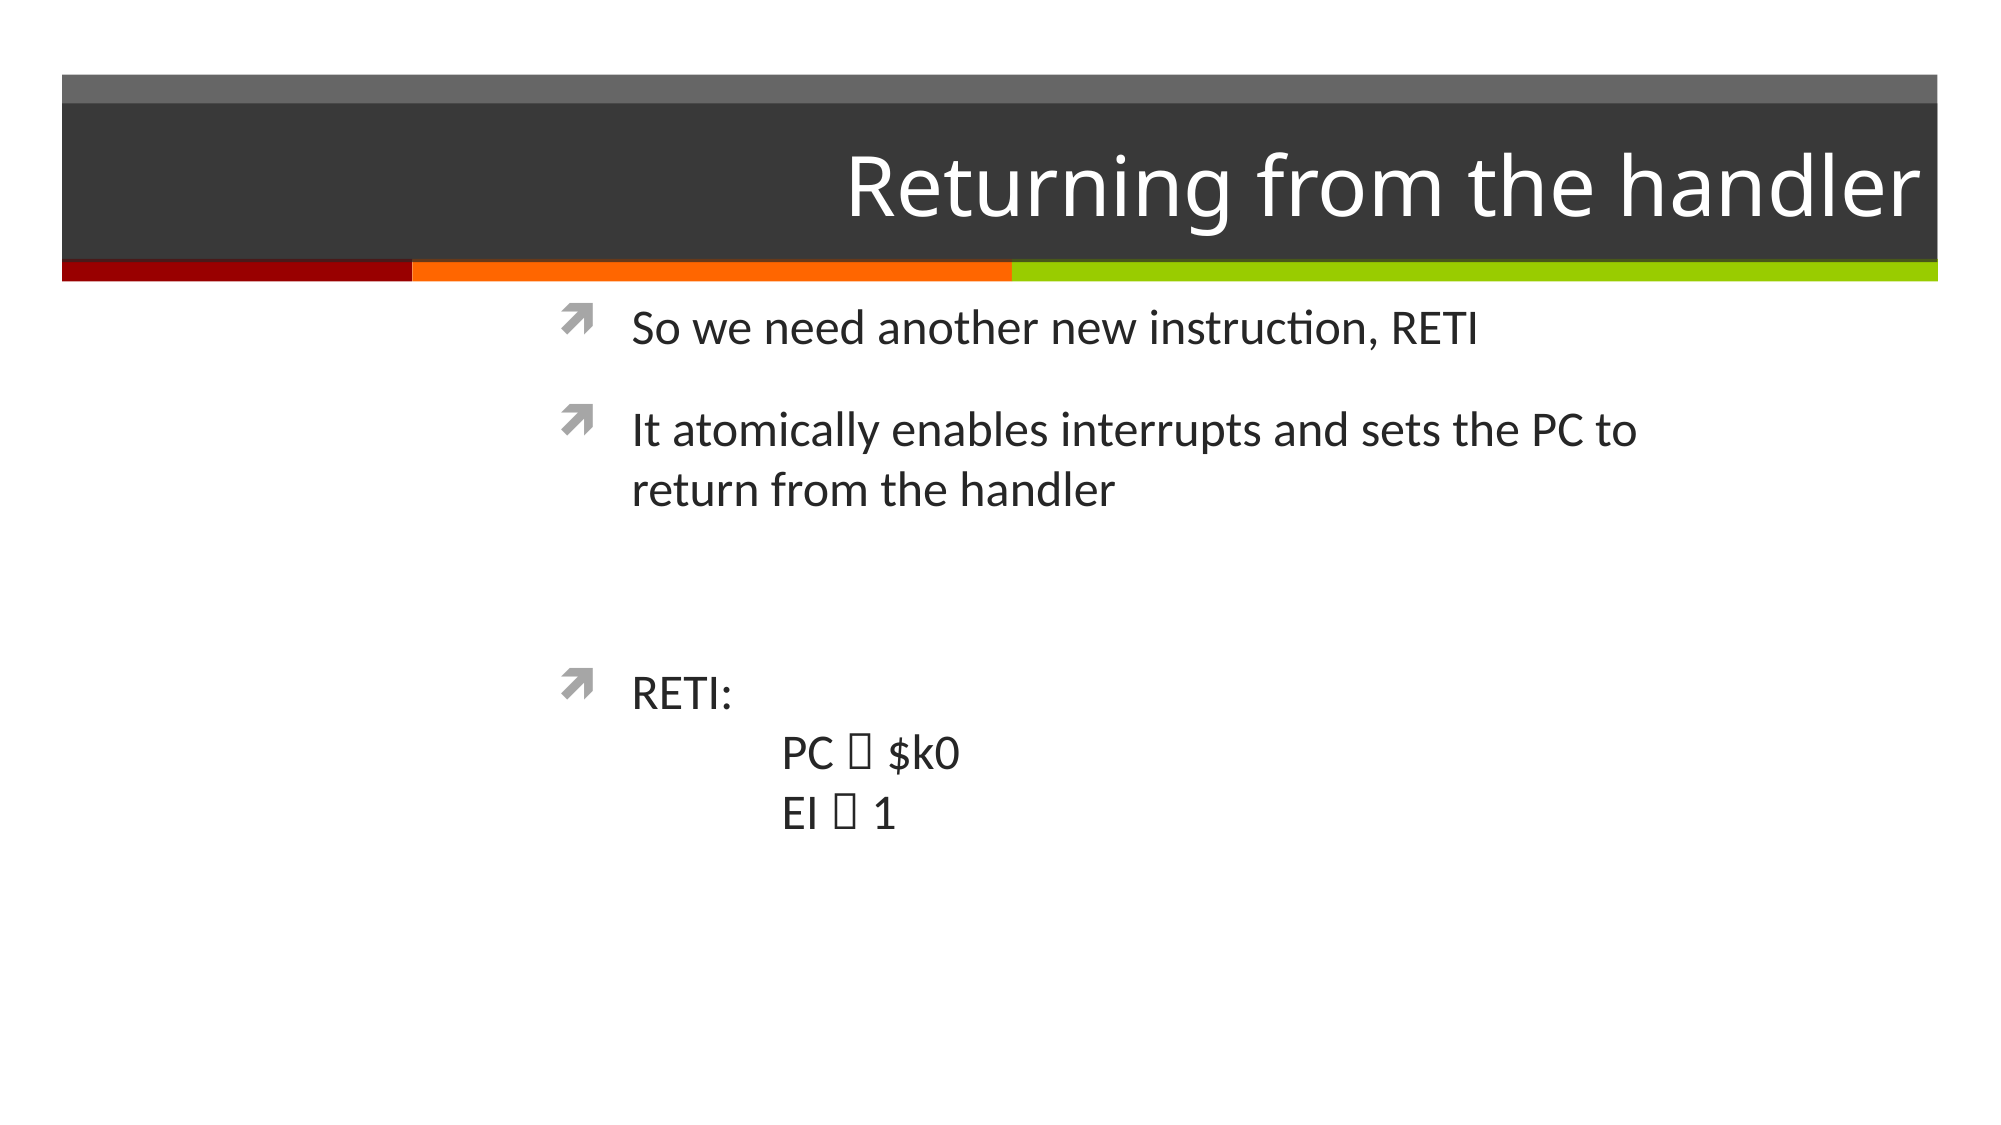

# Returning from the handler
So we need another new instruction, RETI
It atomically enables interrupts and sets the PC to return from the handler
RETI:
	PC  $k0
	EI  1